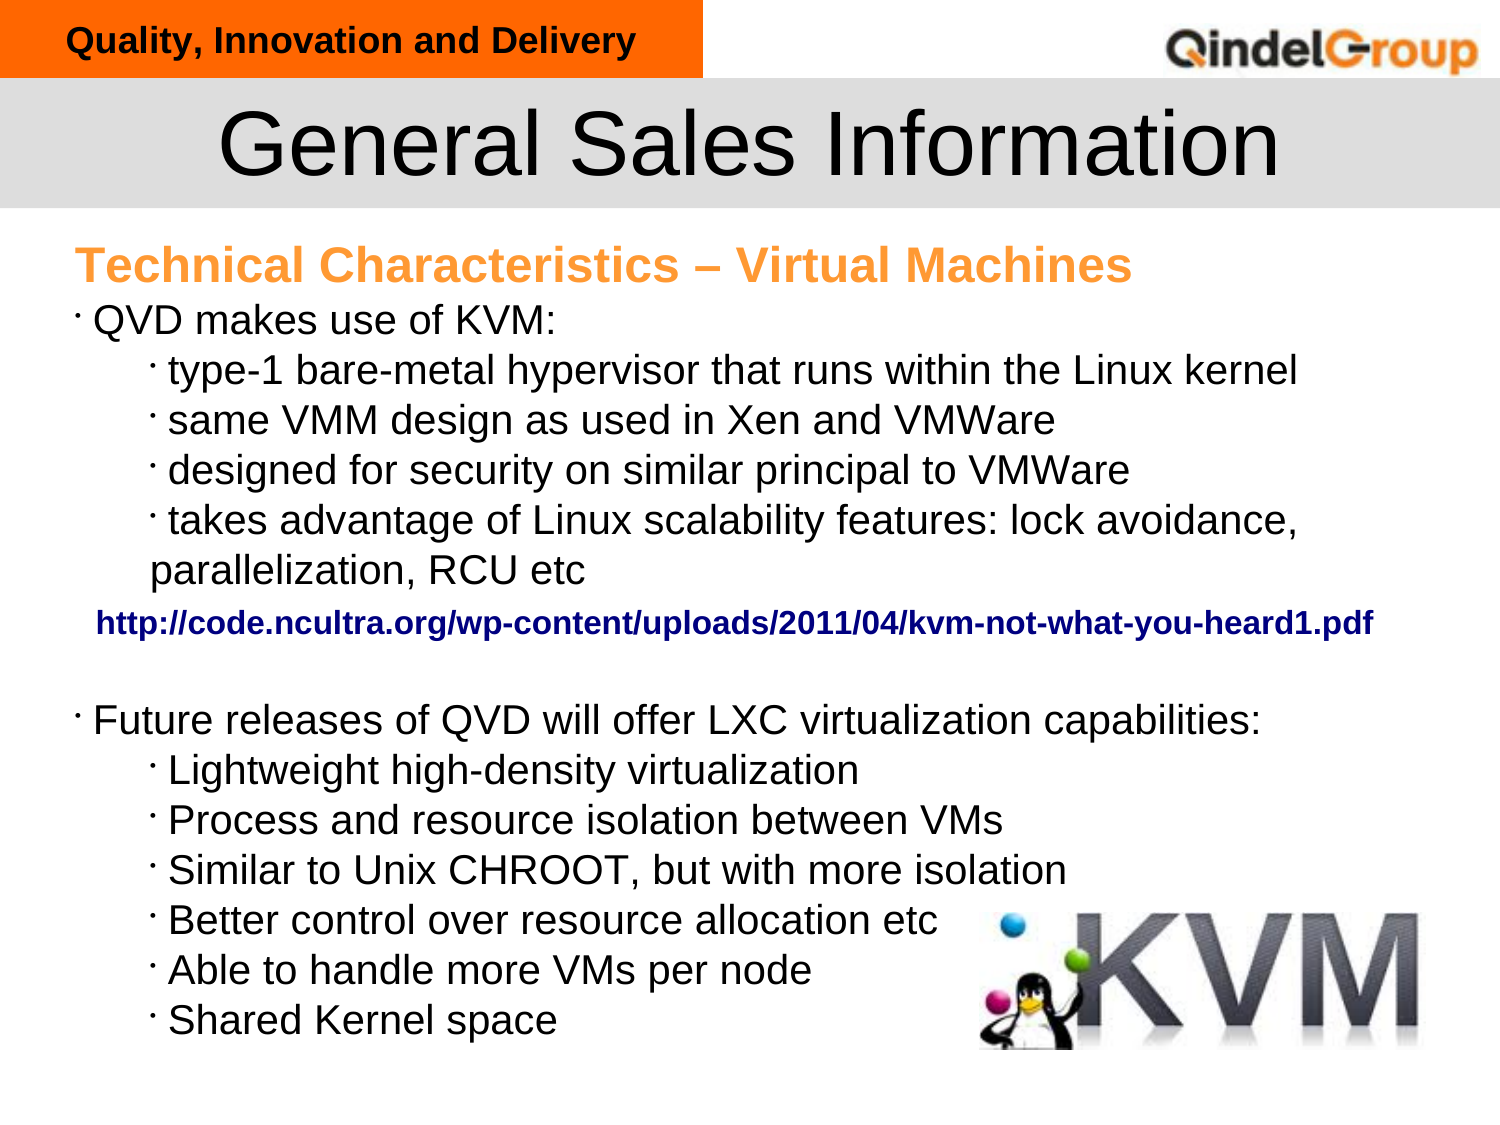

# General Sales Information
Technical Characteristics – Virtual Machines
 QVD makes use of KVM:
 type-1 bare-metal hypervisor that runs within the Linux kernel
 same VMM design as used in Xen and VMWare
 designed for security on similar principal to VMWare
 takes advantage of Linux scalability features: lock avoidance, parallelization, RCU etc
 http://code.ncultra.org/wp-content/uploads/2011/04/kvm-not-what-you-heard1.pdf
 Future releases of QVD will offer LXC virtualization capabilities:
 Lightweight high-density virtualization
 Process and resource isolation between VMs
 Similar to Unix CHROOT, but with more isolation
 Better control over resource allocation etc
 Able to handle more VMs per node
 Shared Kernel space